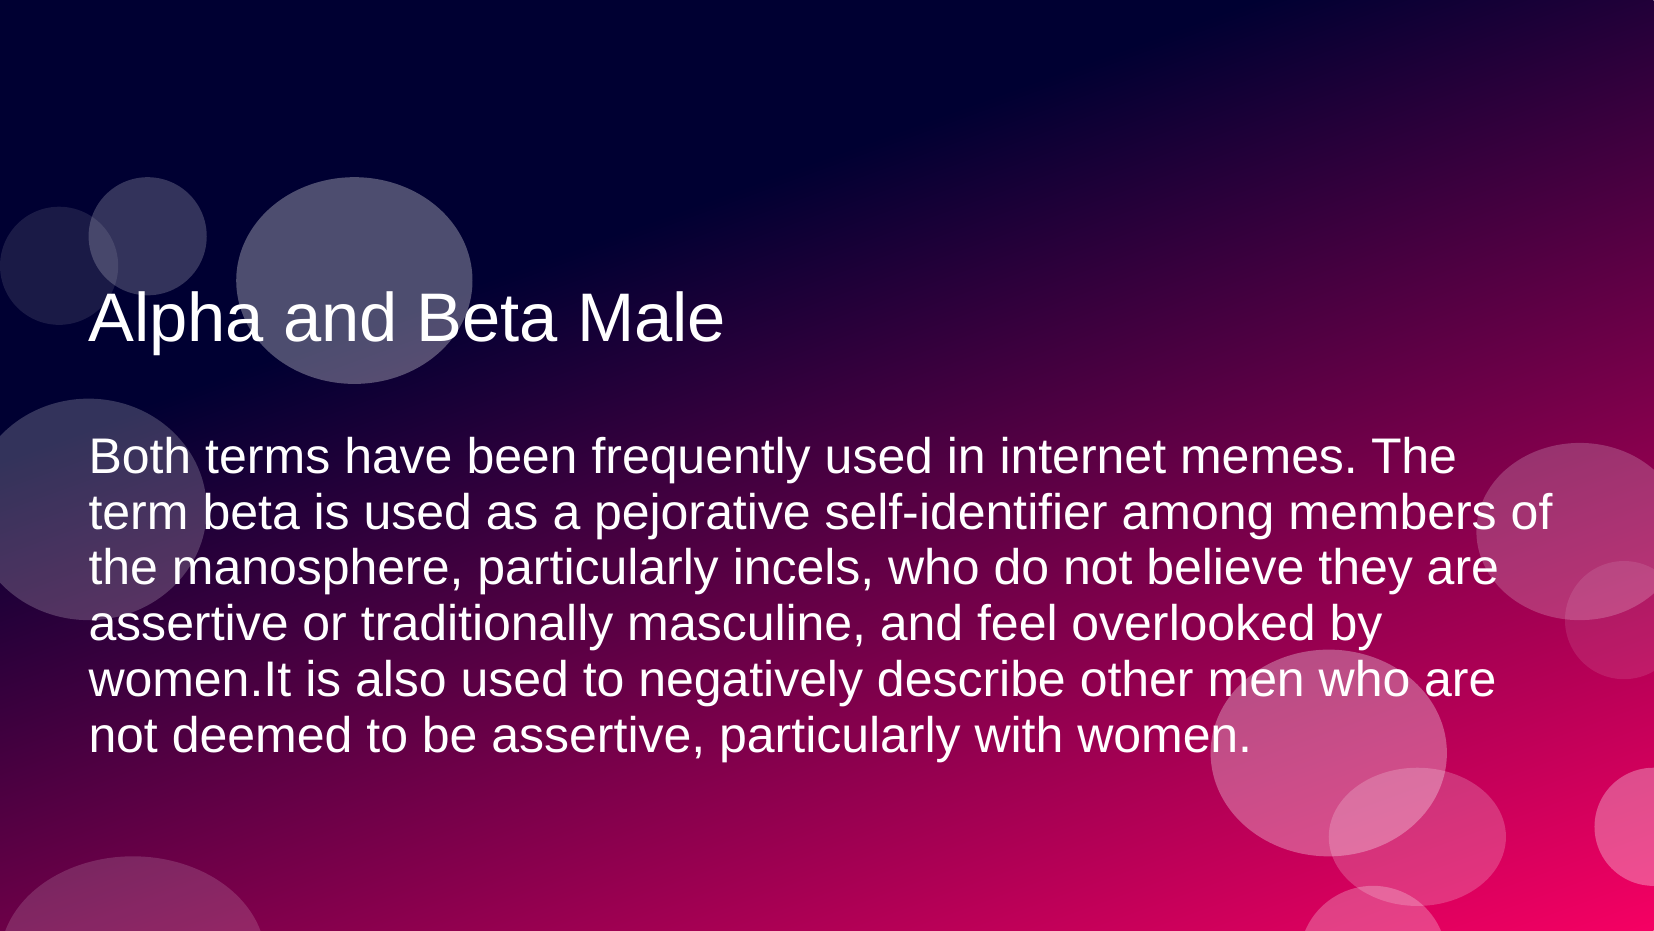

# Alpha and Beta Male
Both terms have been frequently used in internet memes. The term beta is used as a pejorative self-identifier among members of the manosphere, particularly incels, who do not believe they are assertive or traditionally masculine, and feel overlooked by women.It is also used to negatively describe other men who are not deemed to be assertive, particularly with women.